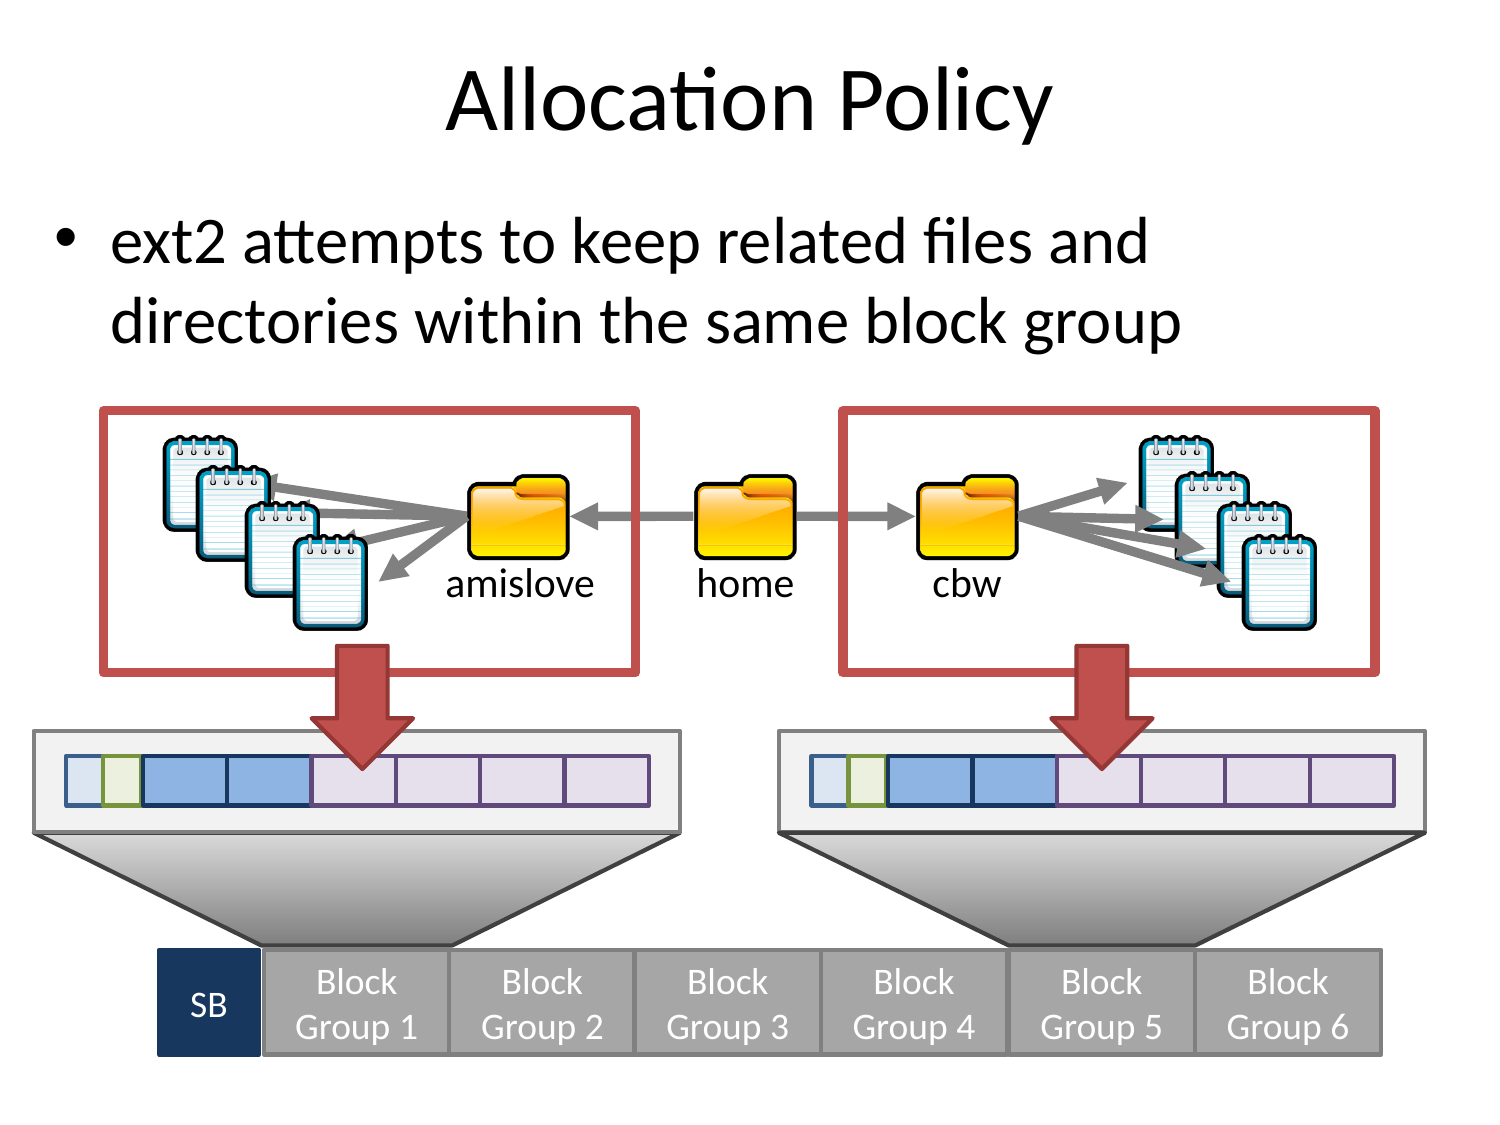

# Allocation Policy
ext2 attempts to keep related files and directories within the same block group
amislove
home
cbw
SB
Block Group 1
Block Group 2
Block Group 3
Block Group 4
Block Group 5
Block Group 6